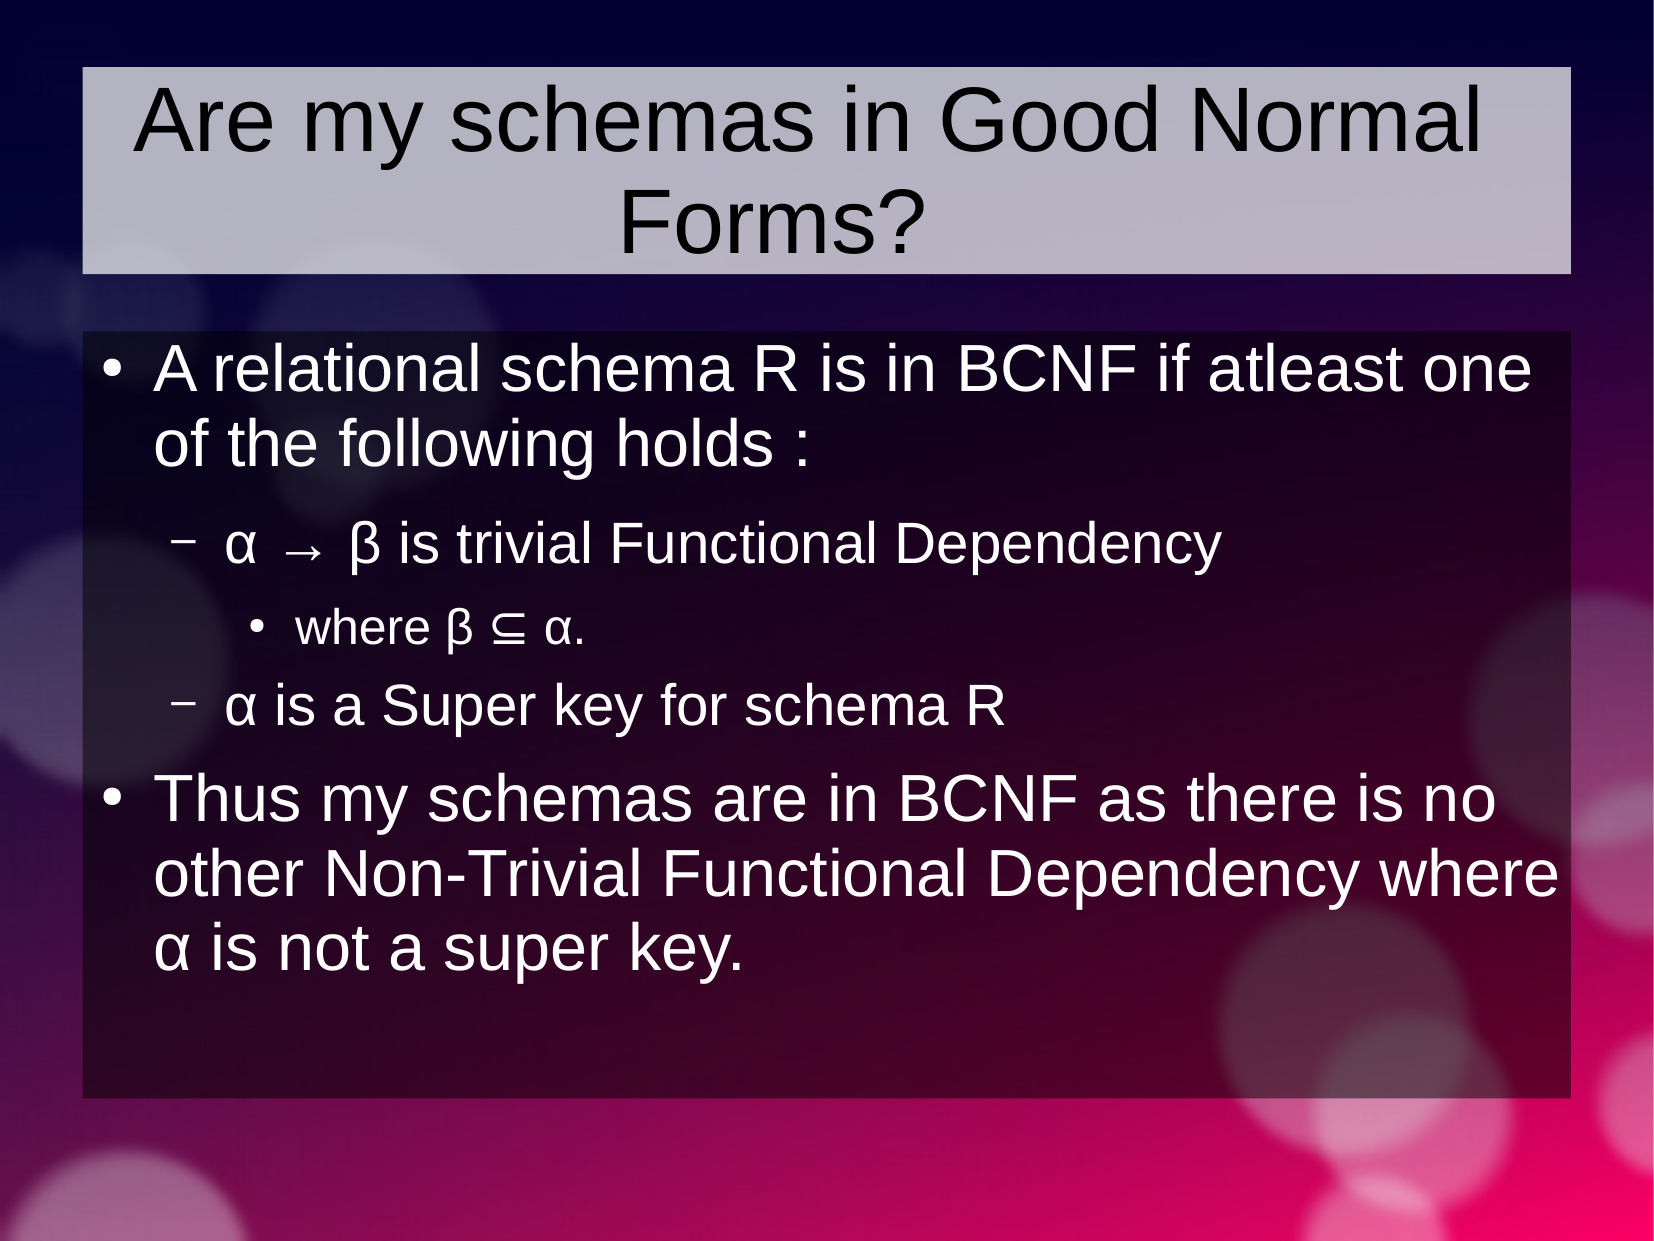

# Are my schemas in Good Normal Forms?
A relational schema R is in BCNF if atleast one of the following holds :
α → β is trivial Functional Dependency
where β ⊆ α.
α is a Super key for schema R
Thus my schemas are in BCNF as there is no other Non-Trivial Functional Dependency where α is not a super key.